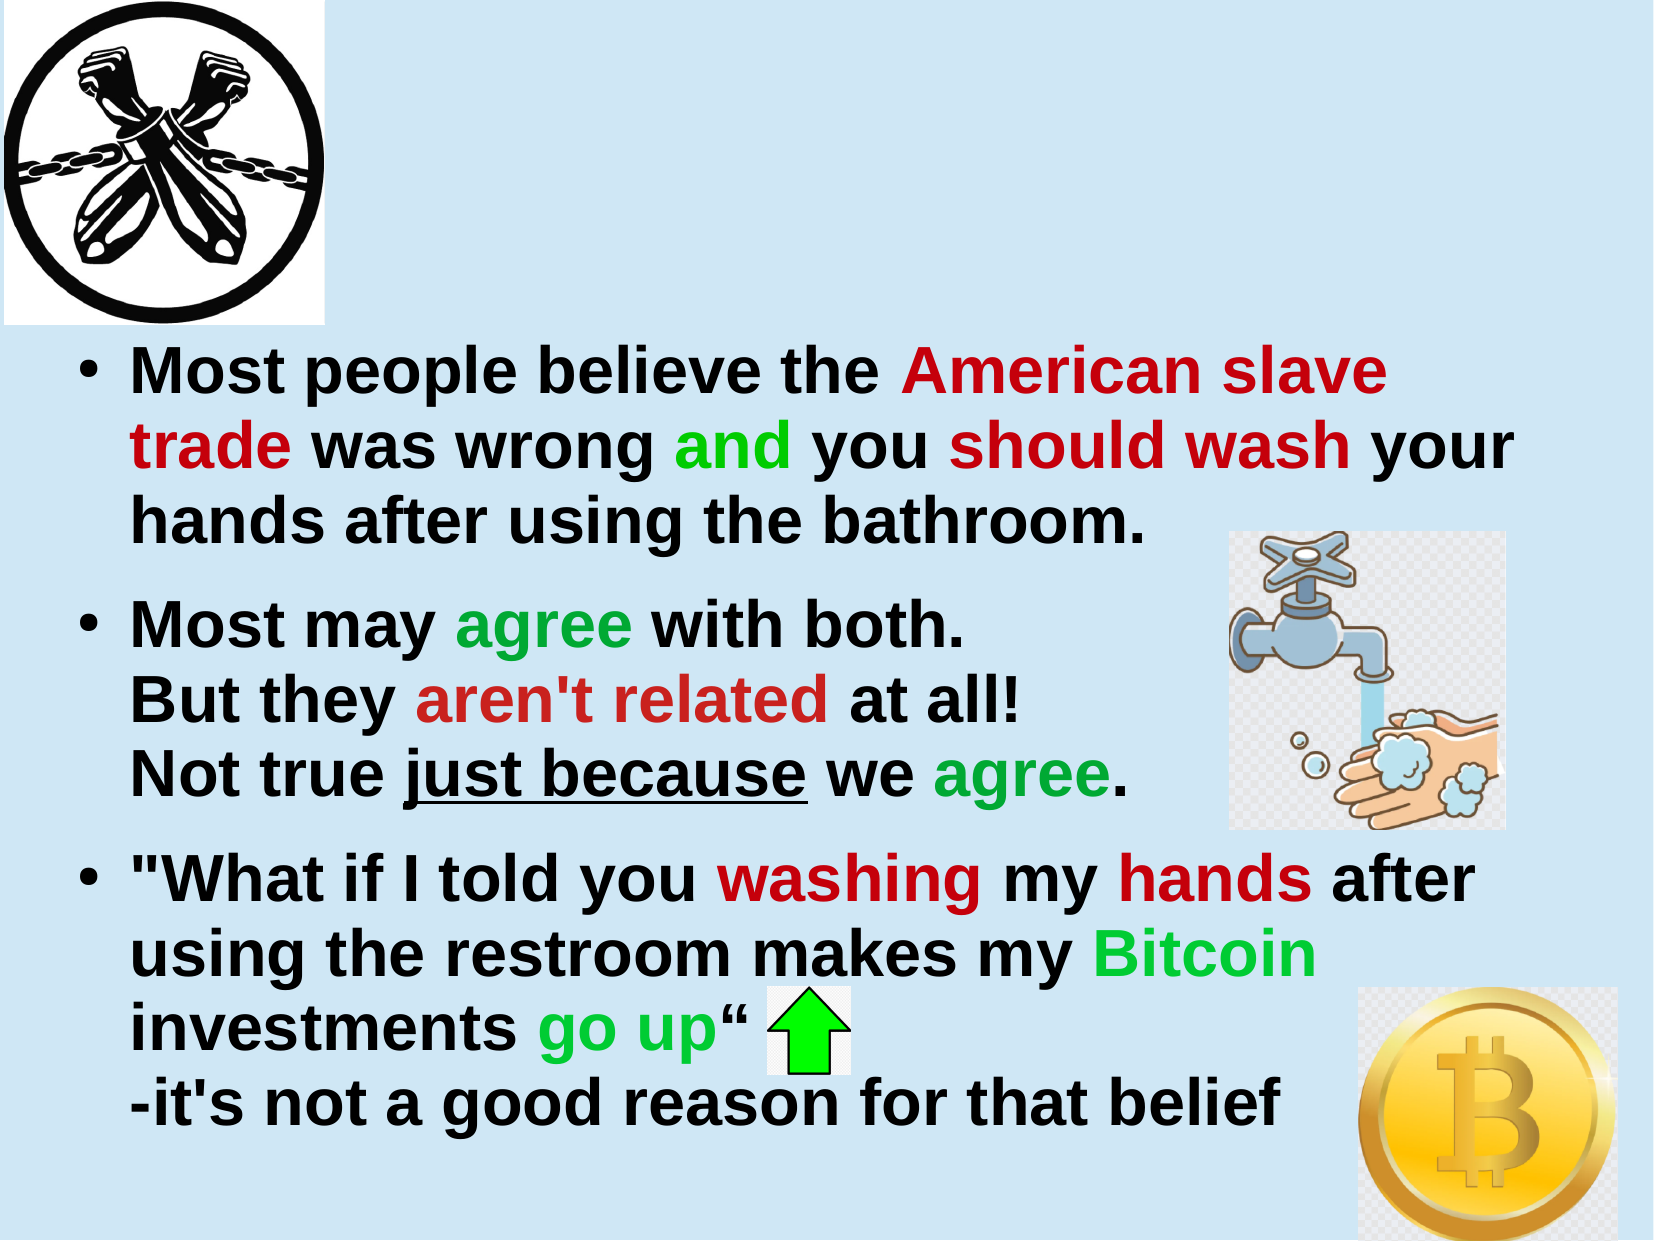

#
Most people believe the American slave trade was wrong and you should wash your hands after using the bathroom.
Most may agree with both.
But they aren't related at all!
Not true just because we agree.
"What if I told you washing my hands after using the restroom makes my Bitcoin investments go up“
-it's not a good reason for that belief